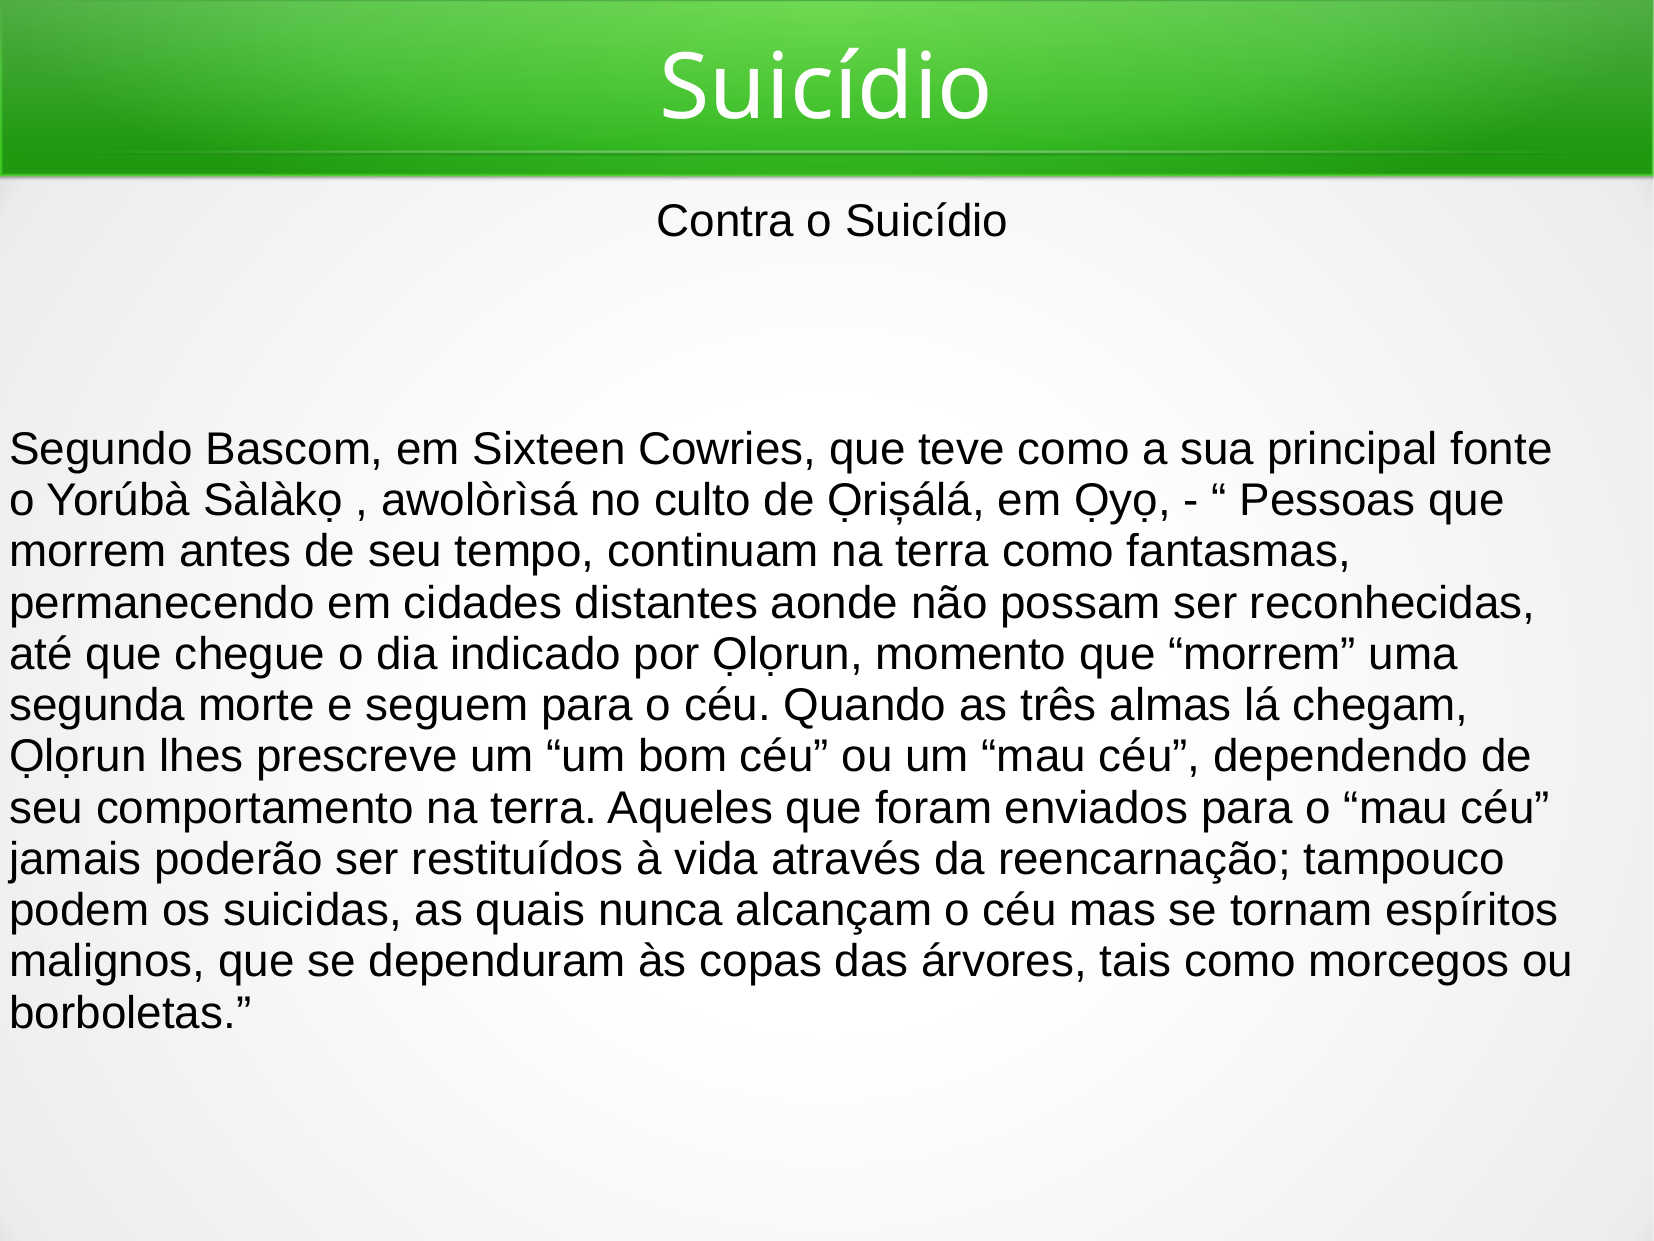

# Suicídio
	Contra o Suicídio
Segundo Bascom, em Sixteen Cowries, que teve como a sua principal fonte o Yorúbà Sàlàkọ , awolòrìsá no culto de Ọrișálá, em Ọyọ, - “ Pessoas que morrem antes de seu tempo, continuam na terra como fantasmas, permanecendo em cidades distantes aonde não possam ser reconhecidas, até que chegue o dia indicado por Ọlọrun, momento que “morrem” uma segunda morte e seguem para o céu. Quando as três almas lá chegam, Ọlọrun lhes prescreve um “um bom céu” ou um “mau céu”, dependendo de seu comportamento na terra. Aqueles que foram enviados para o “mau céu” jamais poderão ser restituídos à vida através da reencarnação; tampouco podem os suicidas, as quais nunca alcançam o céu mas se tornam espíritos malignos, que se dependuram às copas das árvores, tais como morcegos ou borboletas.”